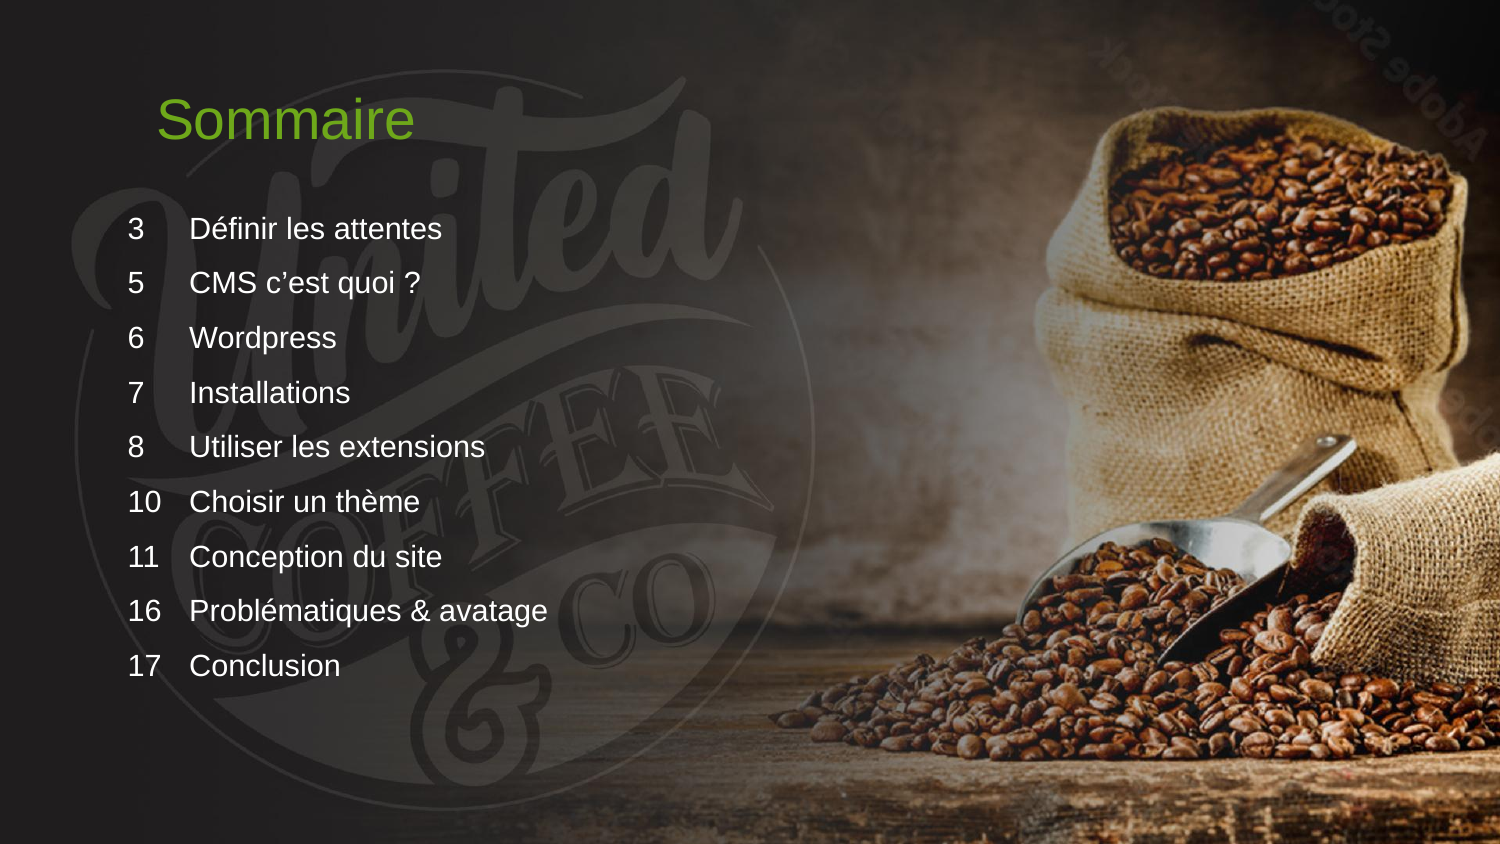

# Sommaire
3	Définir les attentes
5	CMS c’est quoi ?
6	Wordpress
7	Installations
8	Utiliser les extensions
10	Choisir un thème
11	Conception du site
16	Problématiques & avatage
17	Conclusion